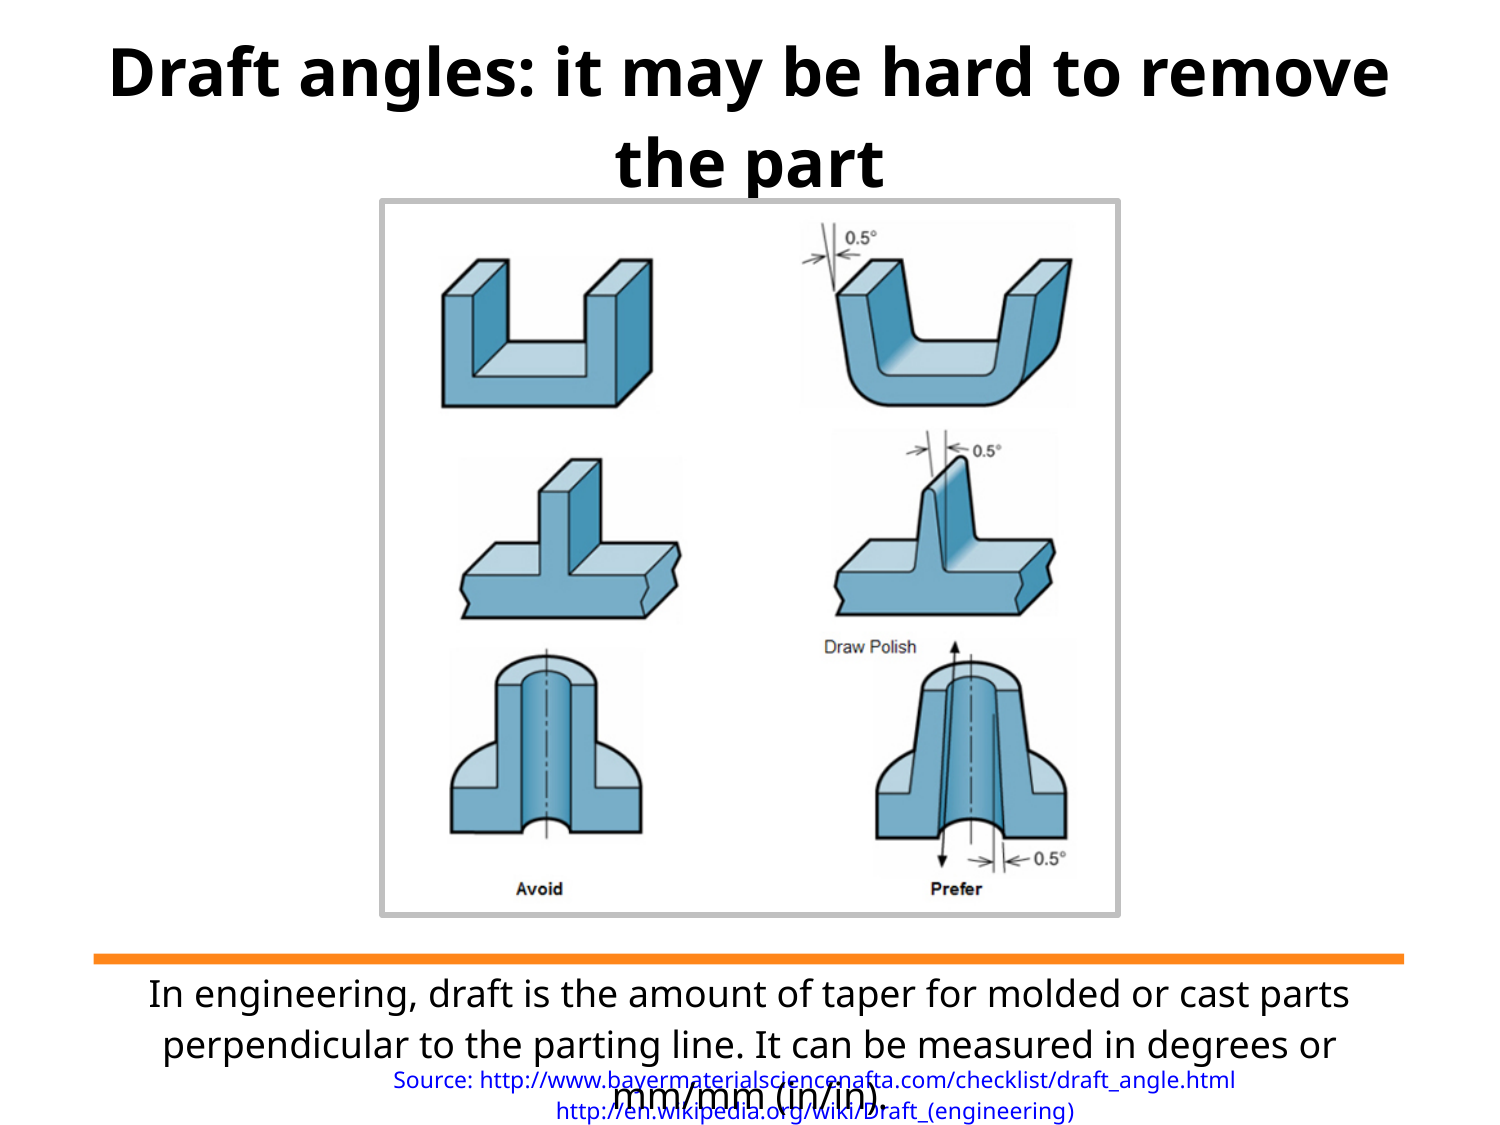

# Draft angles: it may be hard to remove the part
In engineering, draft is the amount of taper for molded or cast parts perpendicular to the parting line. It can be measured in degrees or mm/mm (in/in).
Source: http://www.bayermaterialsciencenafta.com/checklist/draft_angle.html
http://en.wikipedia.org/wiki/Draft_(engineering)